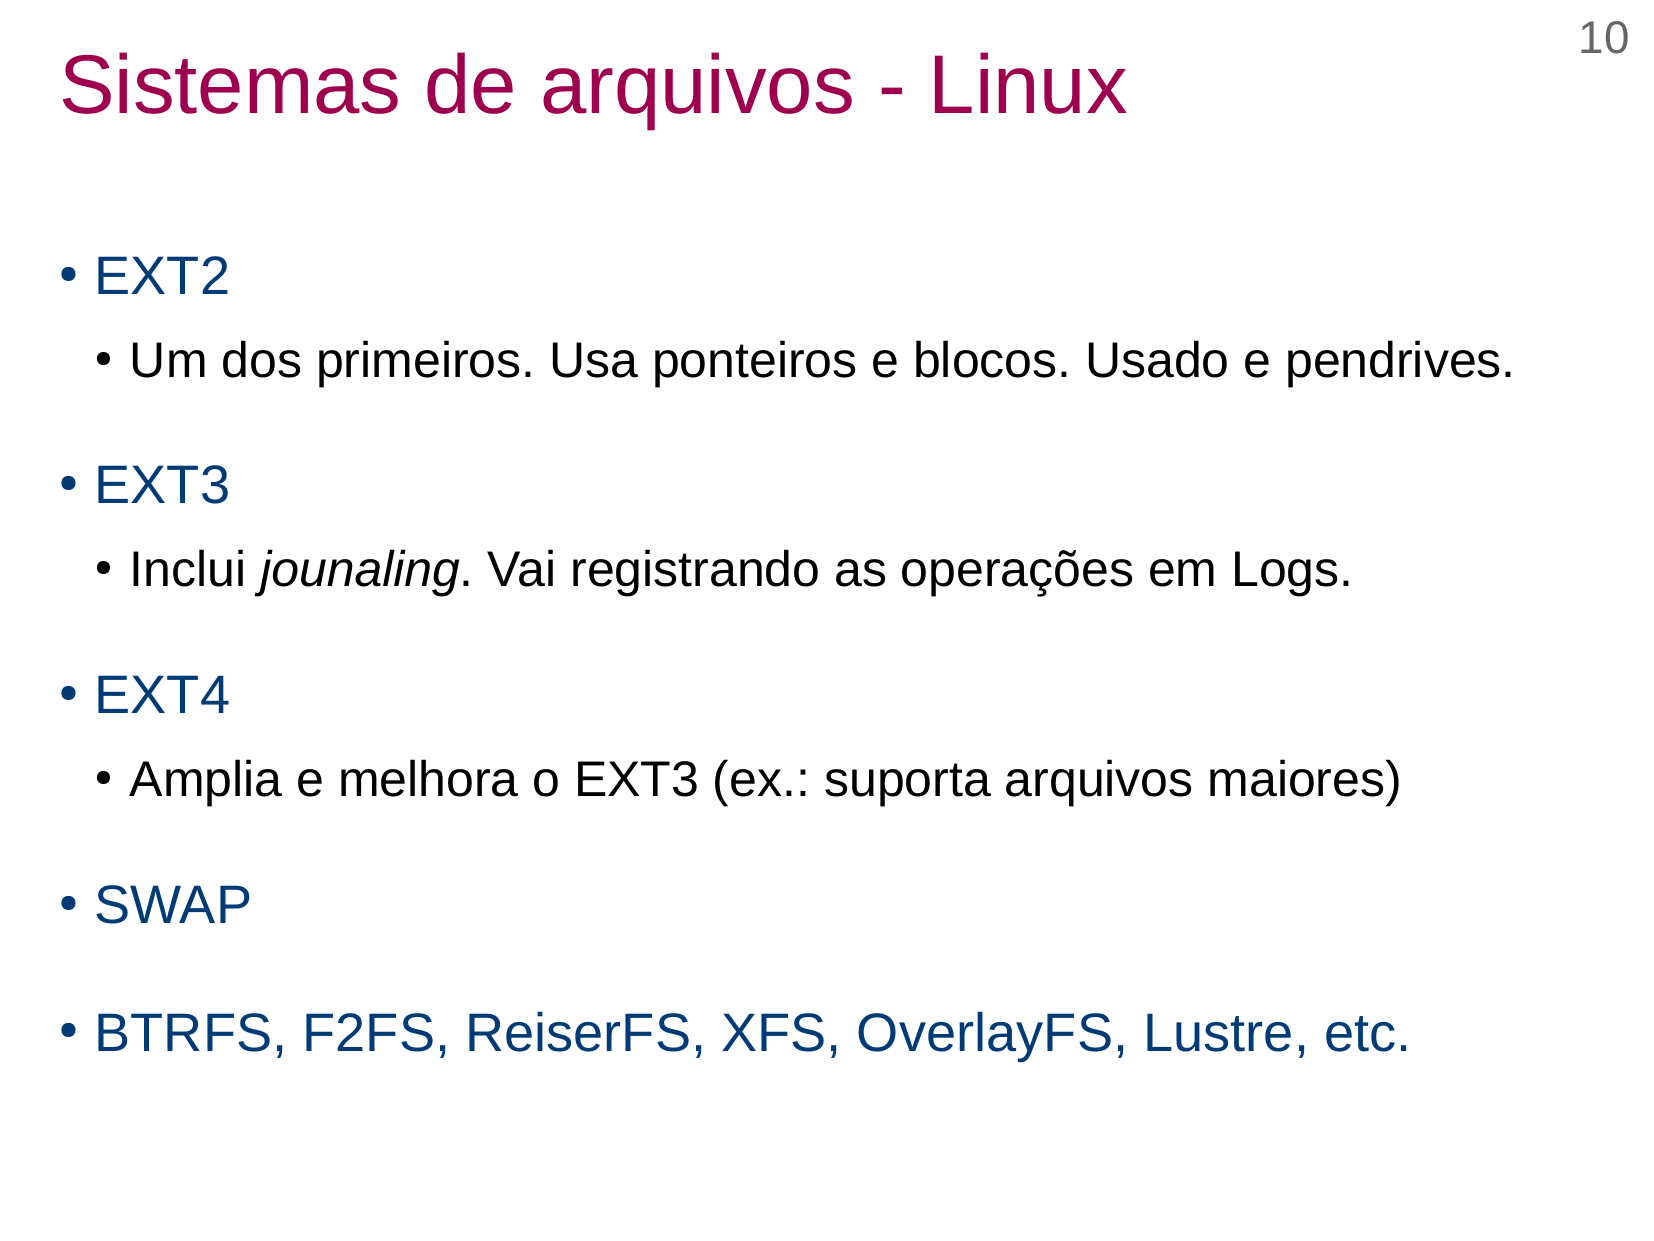

10
# Sistemas de arquivos - Linux
EXT2
Um dos primeiros. Usa ponteiros e blocos. Usado e pendrives.
EXT3
Inclui jounaling. Vai registrando as operações em Logs.
EXT4
Amplia e melhora o EXT3 (ex.: suporta arquivos maiores)
SWAP
BTRFS, F2FS, ReiserFS, XFS, OverlayFS, Lustre, etc.